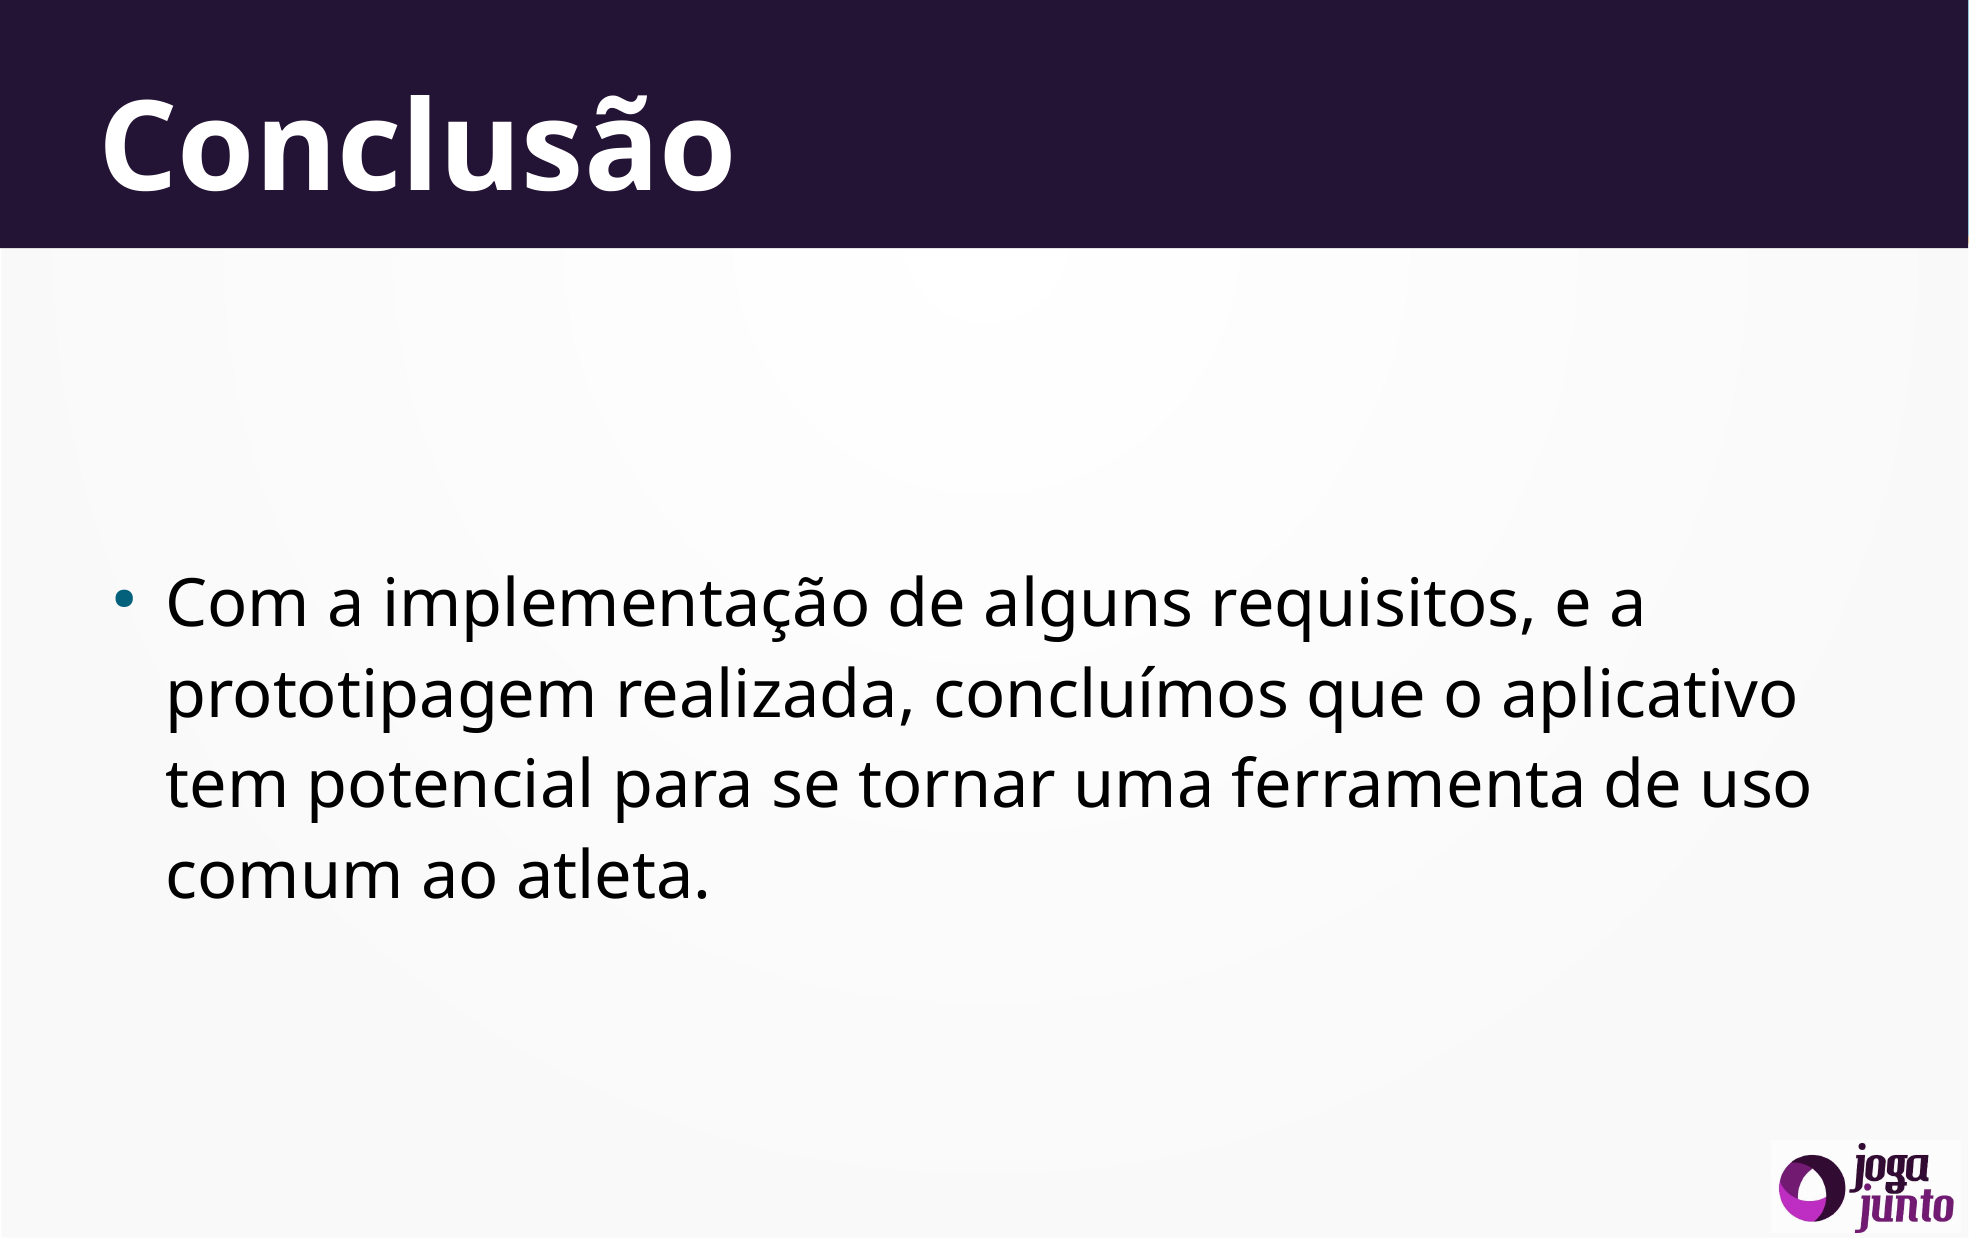

# Conclusão
Com a implementação de alguns requisitos, e a prototipagem realizada, concluímos que o aplicativo tem potencial para se tornar uma ferramenta de uso comum ao atleta.